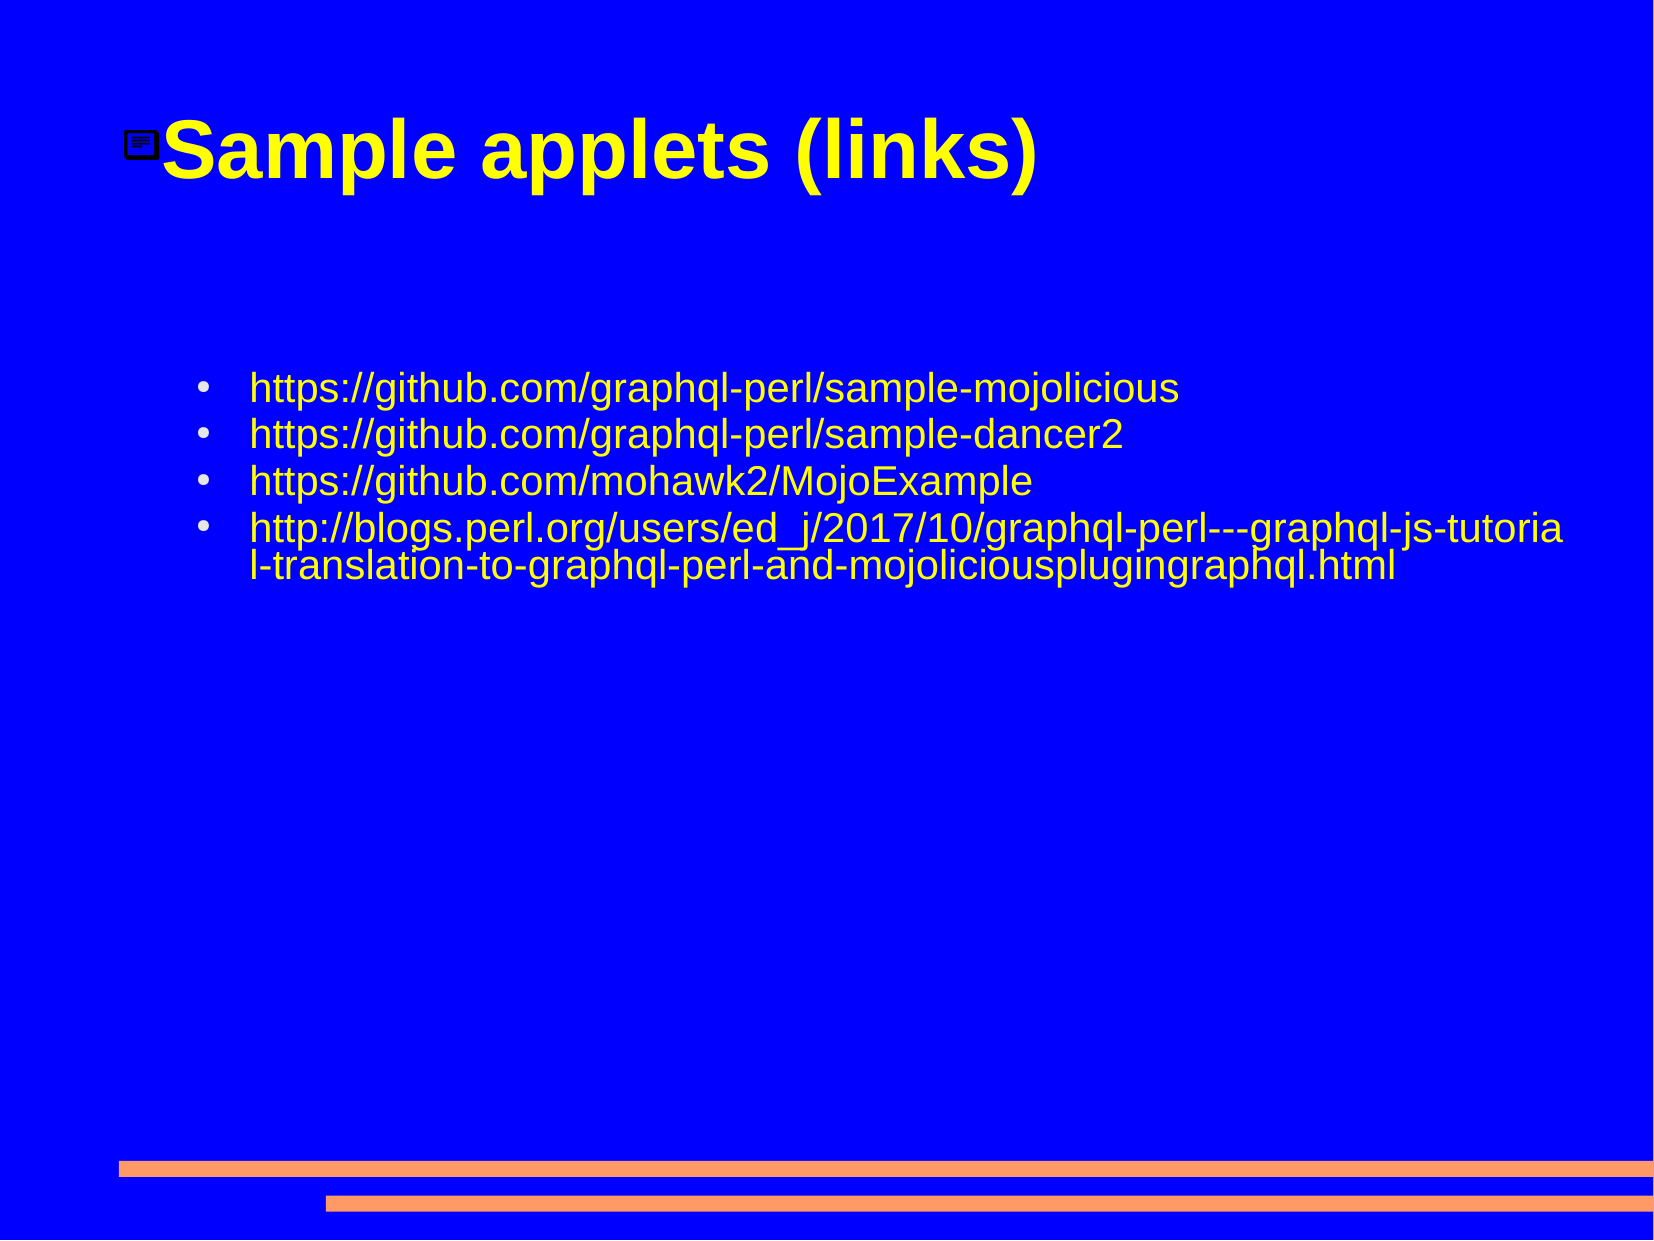

# Sample applets (links)
https://github.com/graphql-perl/sample-mojolicious
https://github.com/graphql-perl/sample-dancer2
https://github.com/mohawk2/MojoExample
http://blogs.perl.org/users/ed_j/2017/10/graphql-perl---graphql-js-tutorial-translation-to-graphql-perl-and-mojoliciousplugingraphql.html